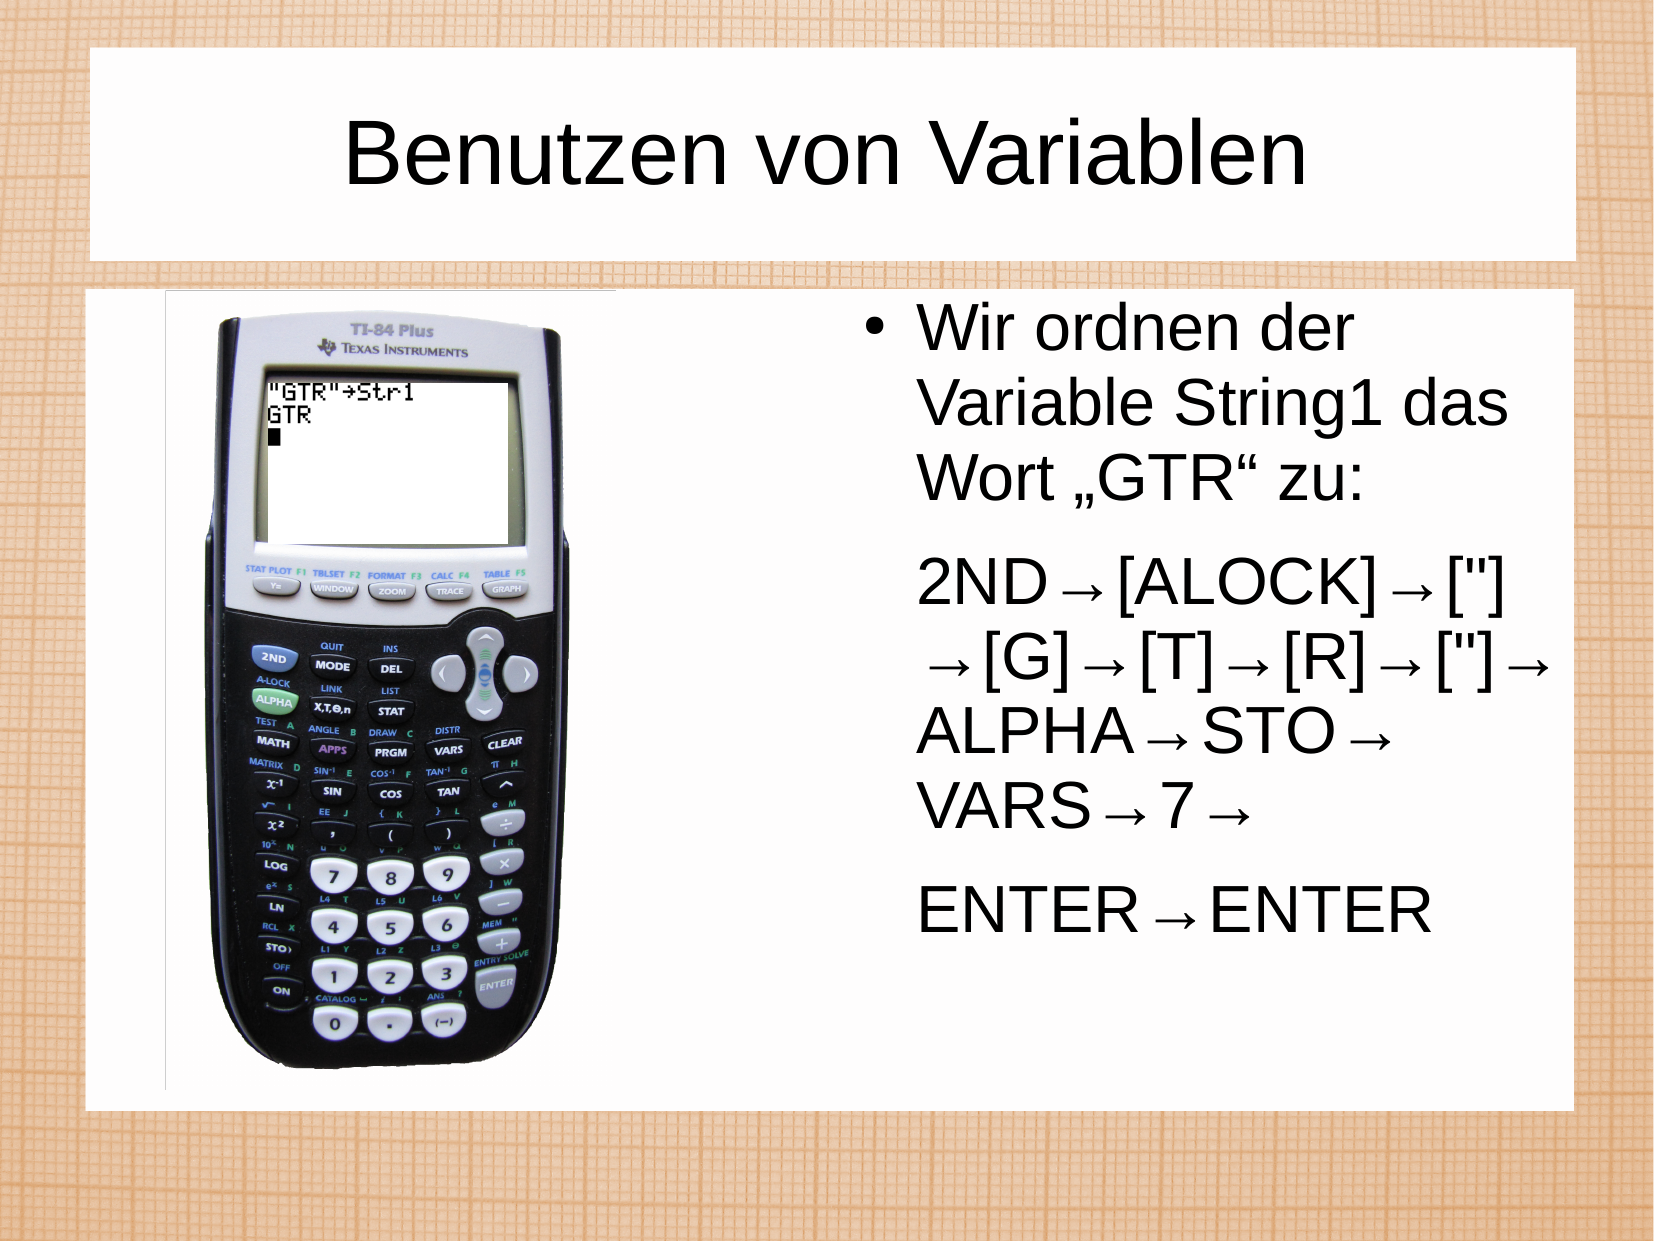

# Benutzen von Variablen
Wir ordnen der Variable String1 das Wort „GTR“ zu:
2ND→[ALOCK]→["]→[G]→[T]→[R]→["]→ALPHA→STO→ VARS→7→
ENTER→ENTER